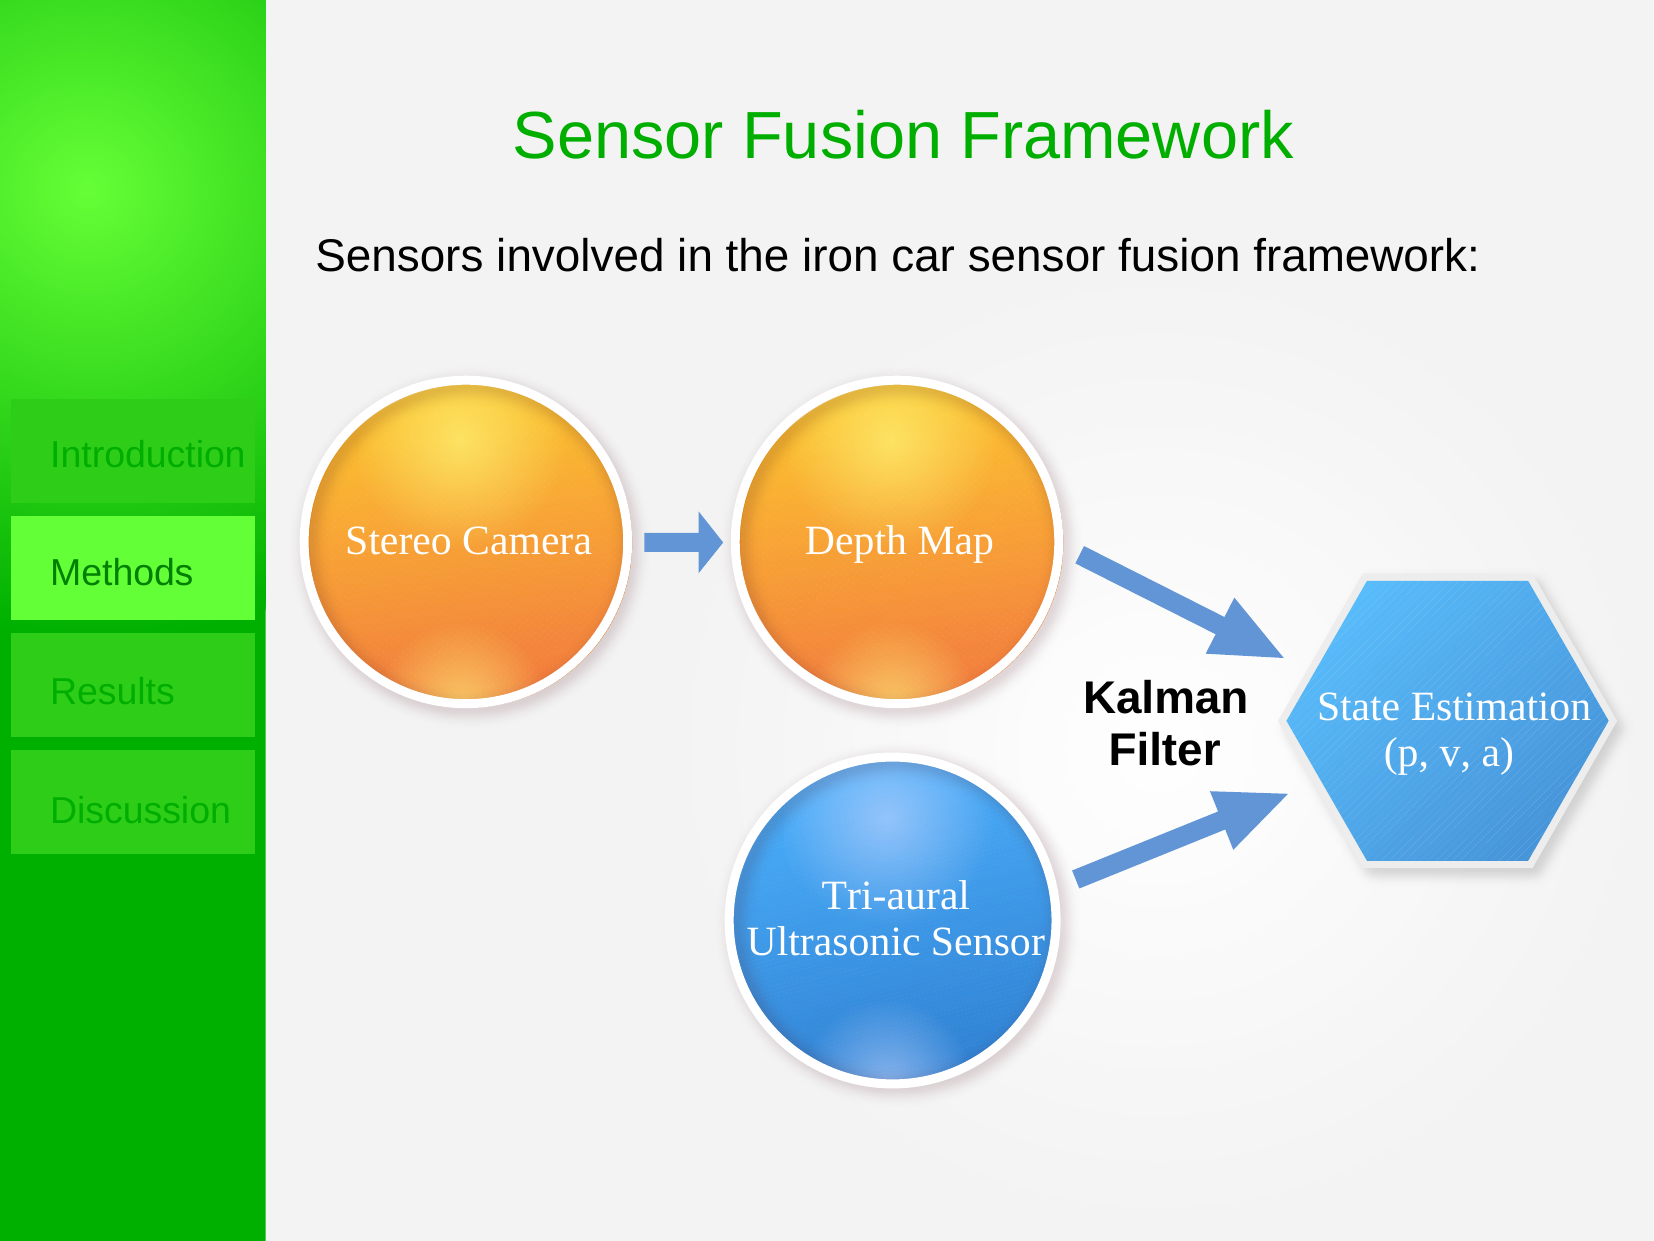

# Sensor Fusion Framework
 Sensors involved in the iron car sensor fusion framework:
Stereo Camera
Depth Map
Introduction
Methods
State Estimation
(p, v, a)
 Kalman Filter
Results
Tri-aural
Ultrasonic Sensor
Discussion